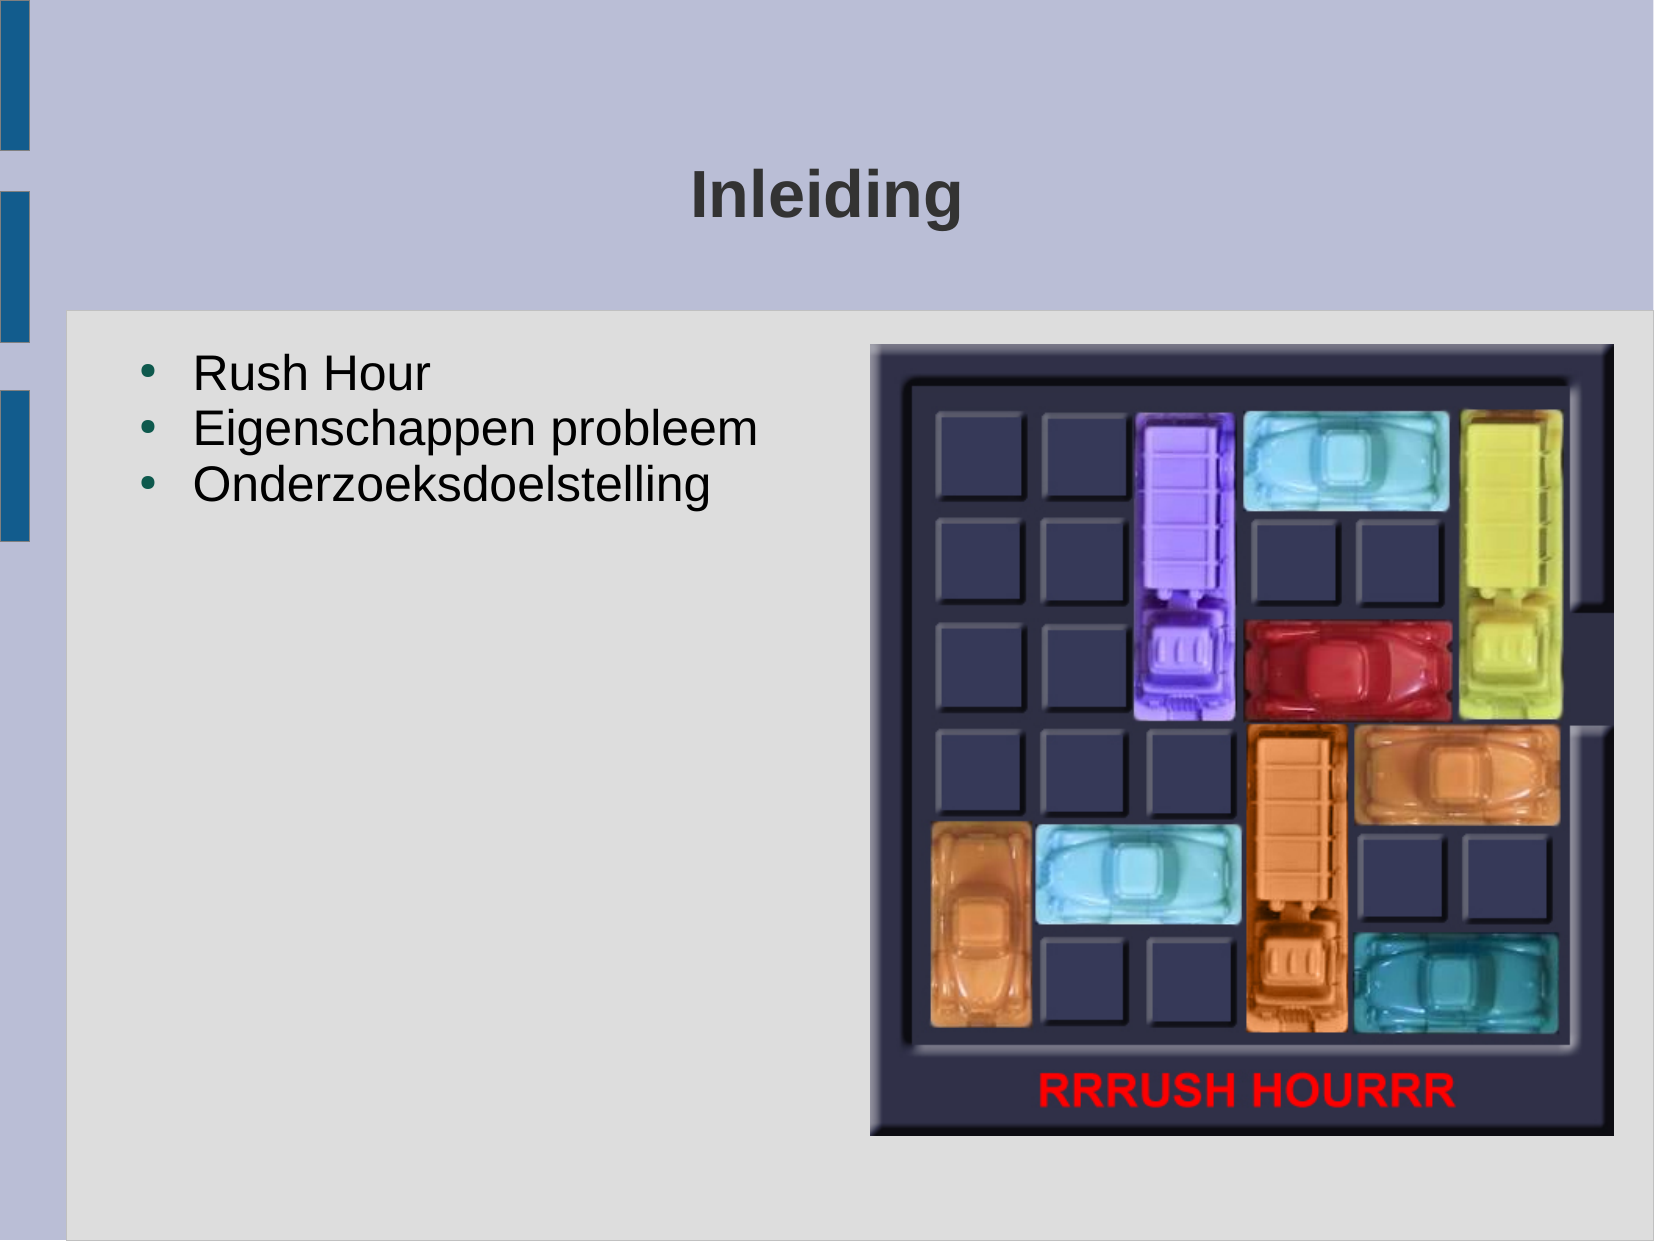

# Inleiding
Rush Hour
Eigenschappen probleem
Onderzoeksdoelstelling